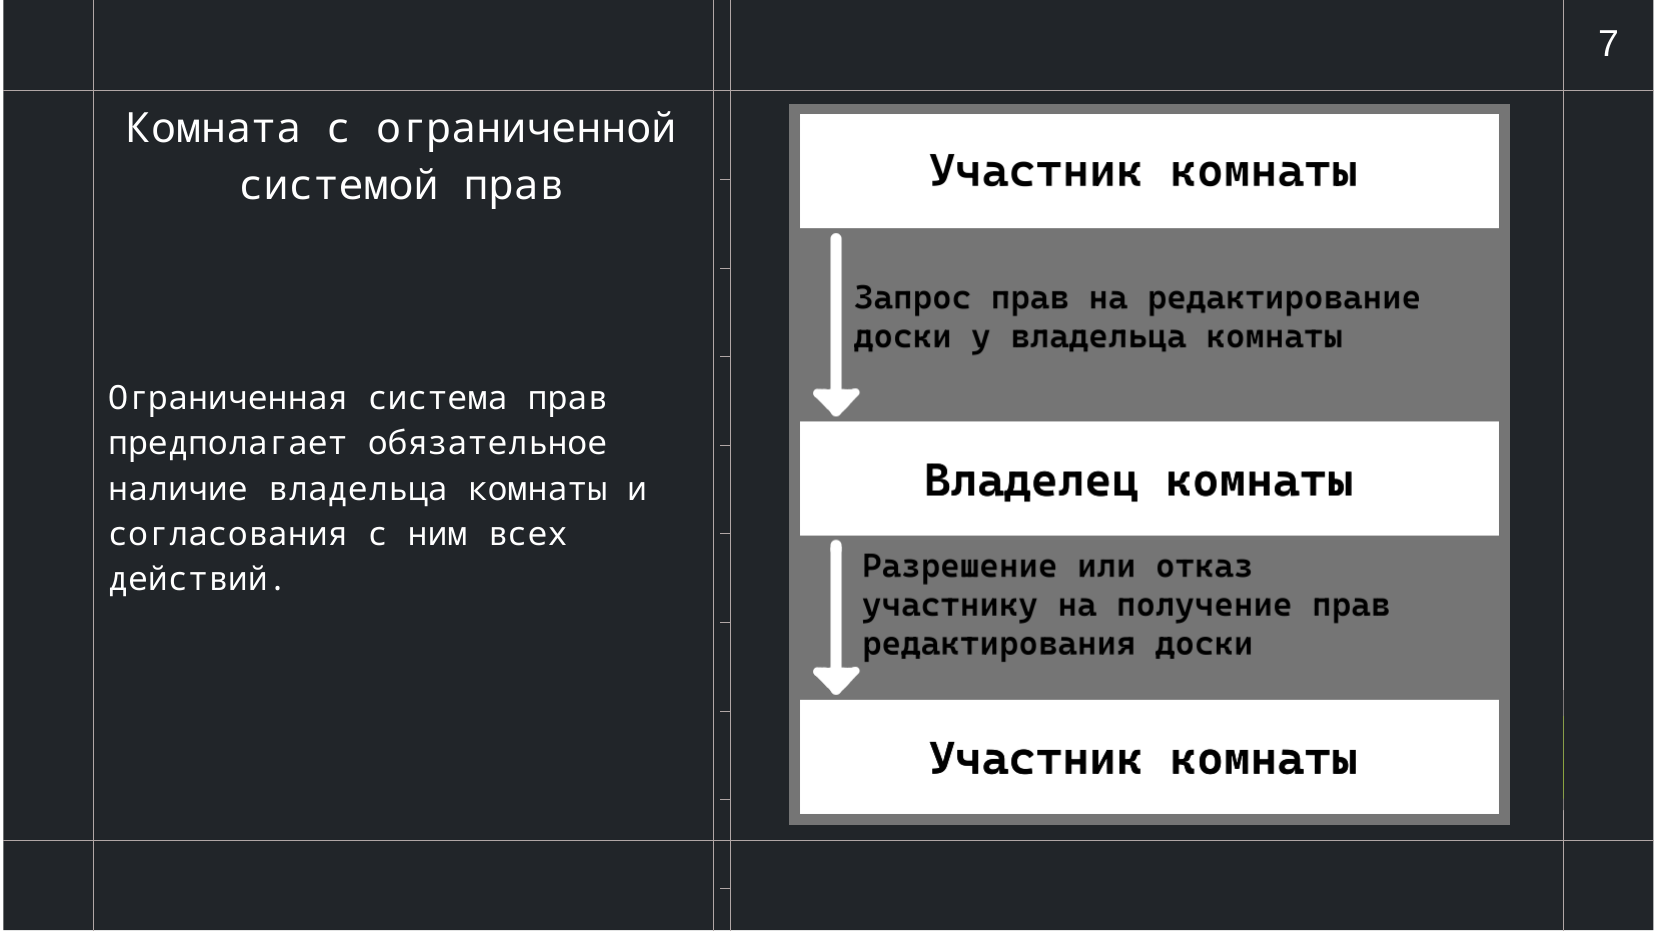

Комната с ограниченной системой прав
Ограниченная система прав предполагает обязательное наличие владельца комнаты и согласования с ним всех действий.